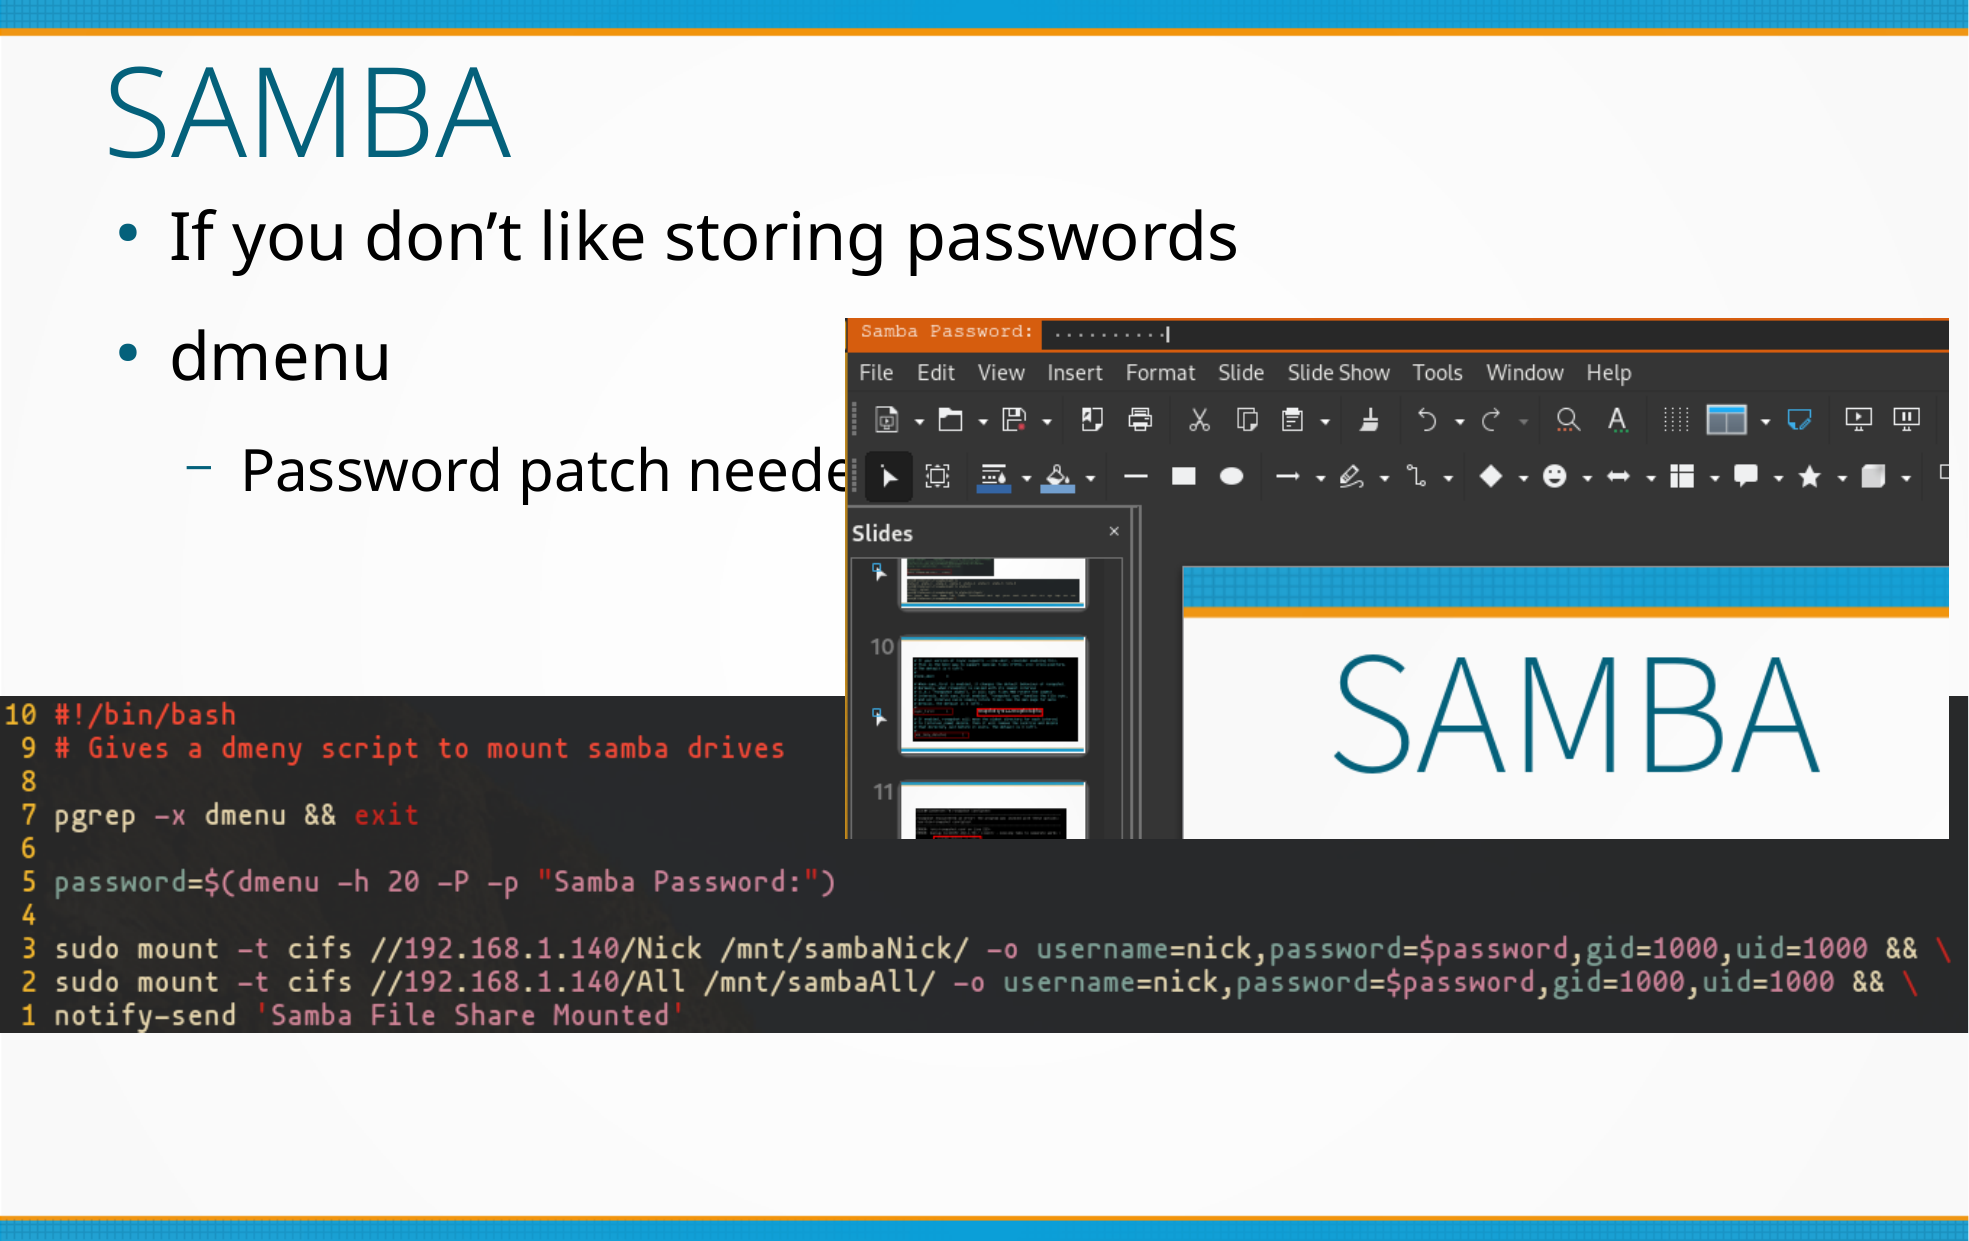

# SAMBA
If you don’t like storing passwords
dmenu
Password patch needed